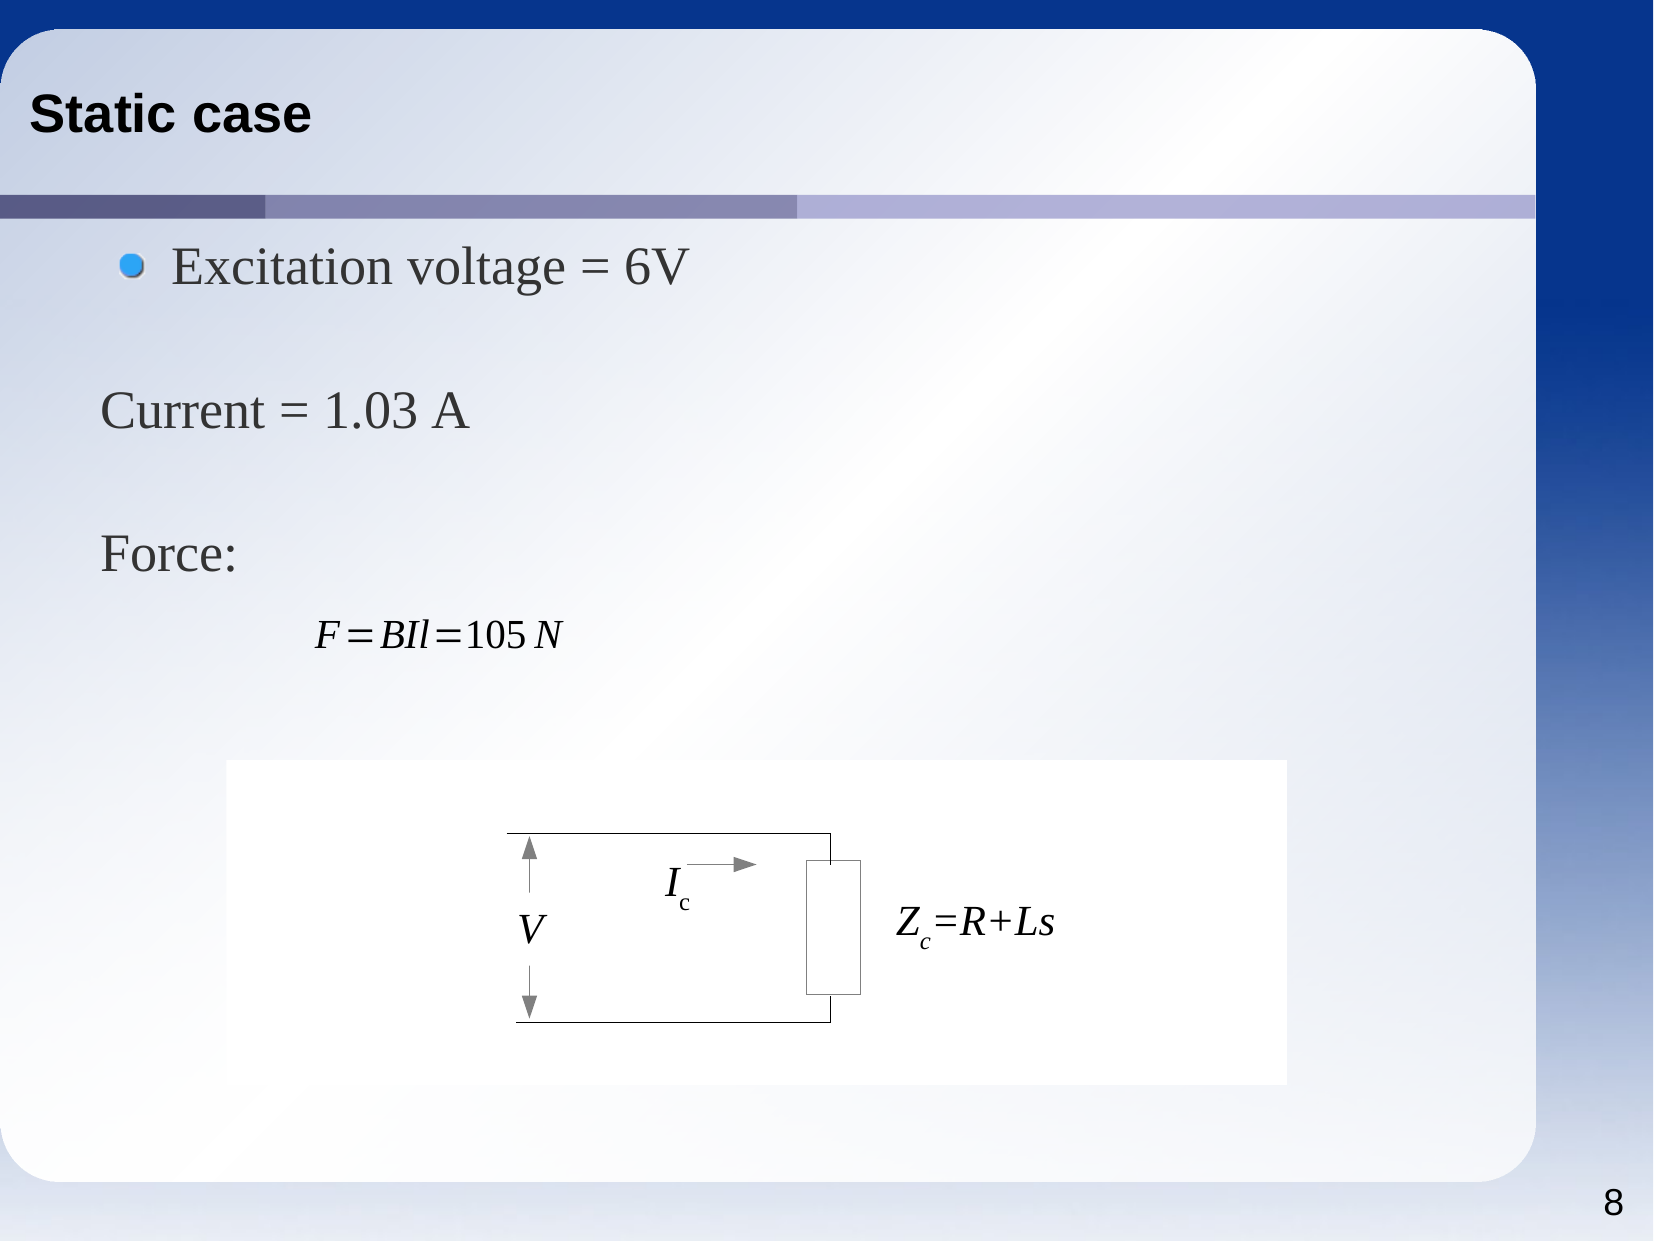

# Static case
Excitation voltage = 6V
Current = 1.03 A
Force:
8